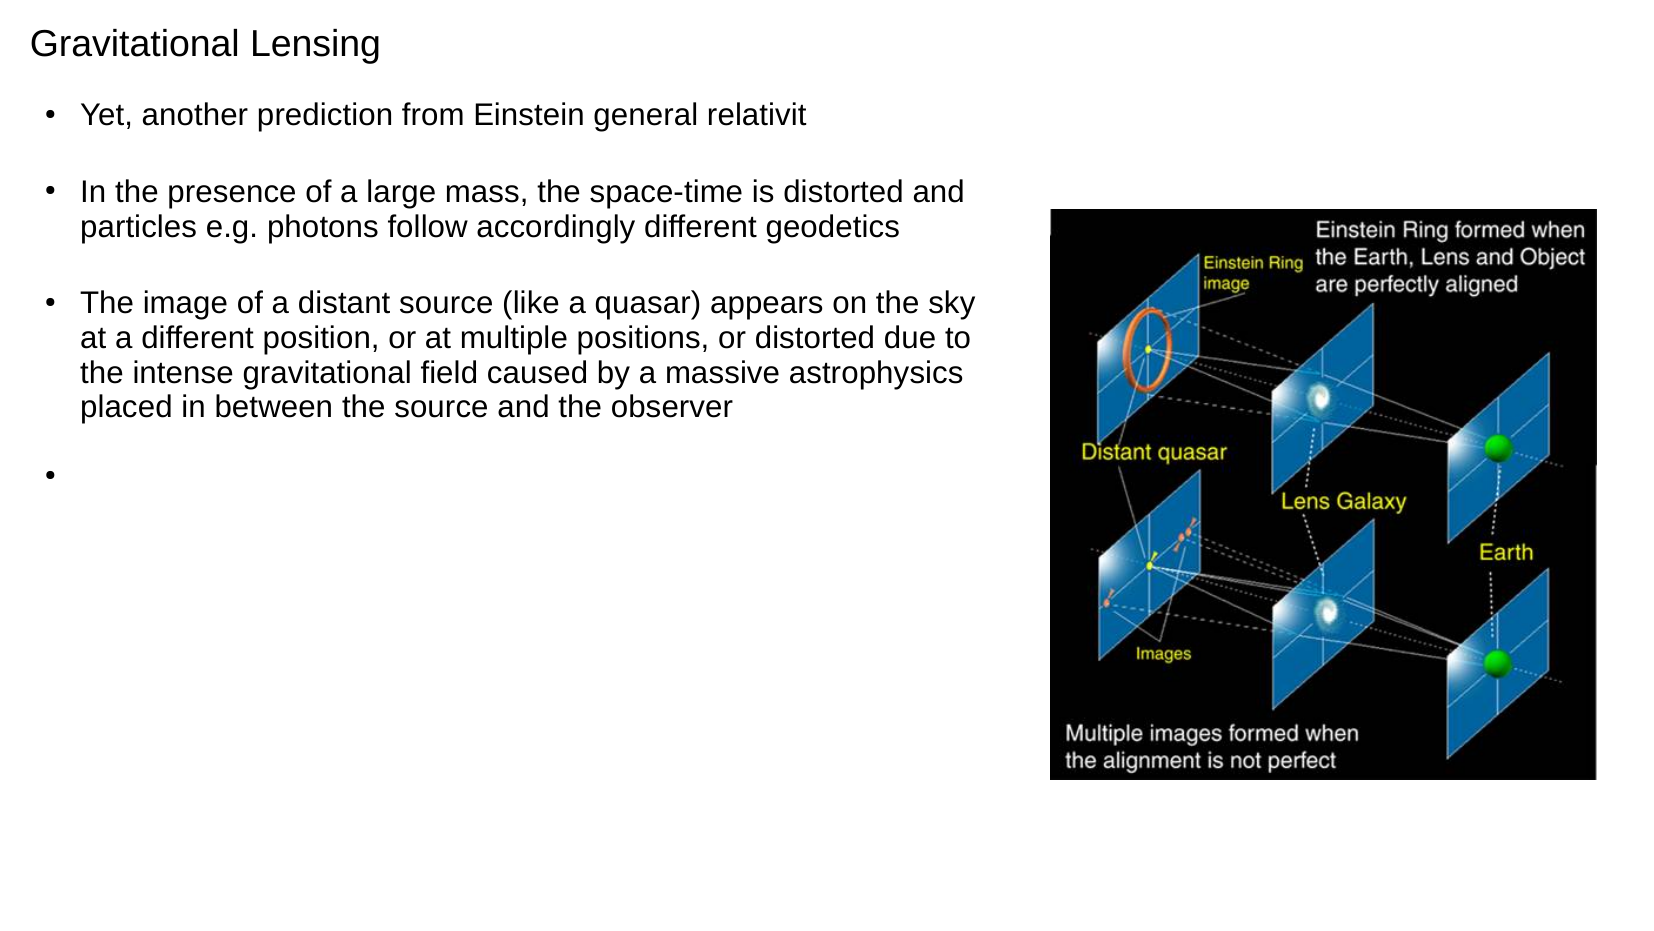

Gravitational Lensing
Yet, another prediction from Einstein general relativit
In the presence of a large mass, the space-time is distorted and particles e.g. photons follow accordingly different geodetics
The image of a distant source (like a quasar) appears on the sky at a different position, or at multiple positions, or distorted due to the intense gravitational field caused by a massive astrophysics placed in between the source and the observer